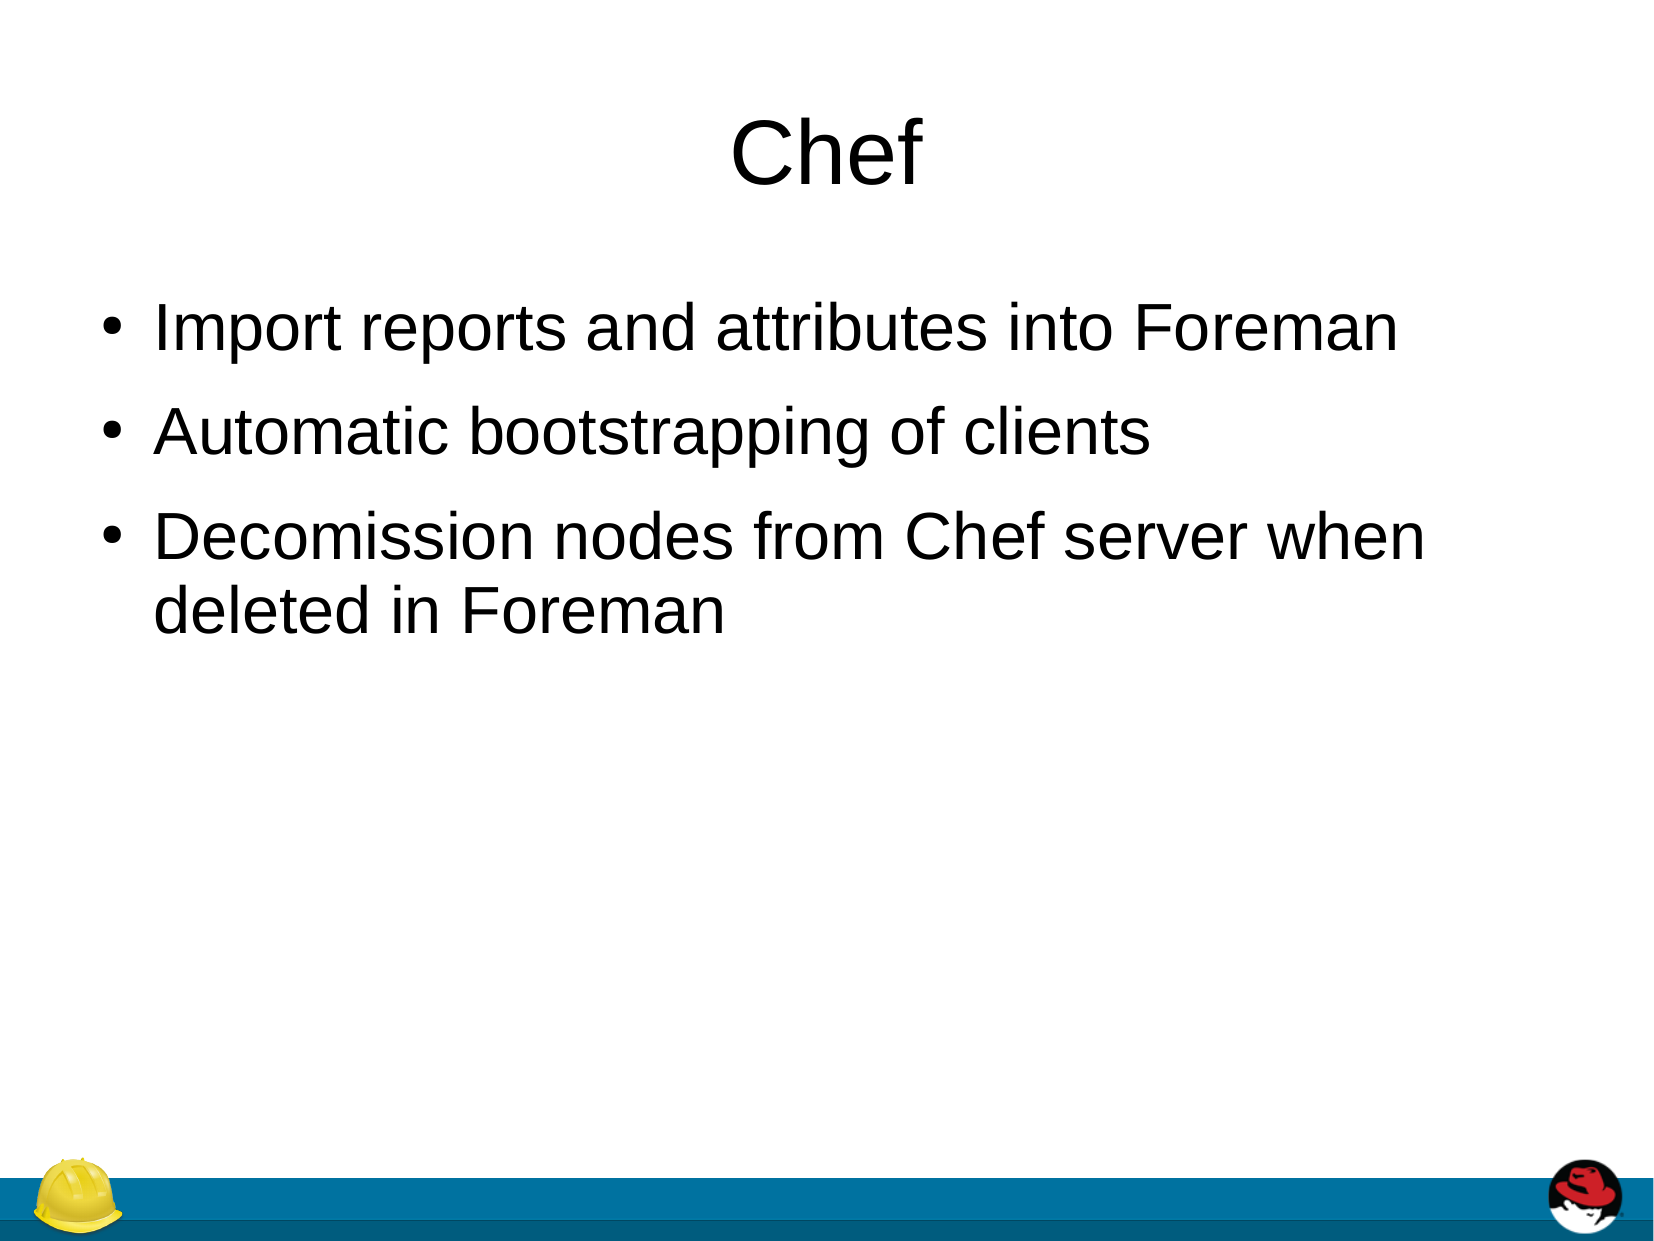

# Chef
Import reports and attributes into Foreman
Automatic bootstrapping of clients
Decomission nodes from Chef server when deleted in Foreman